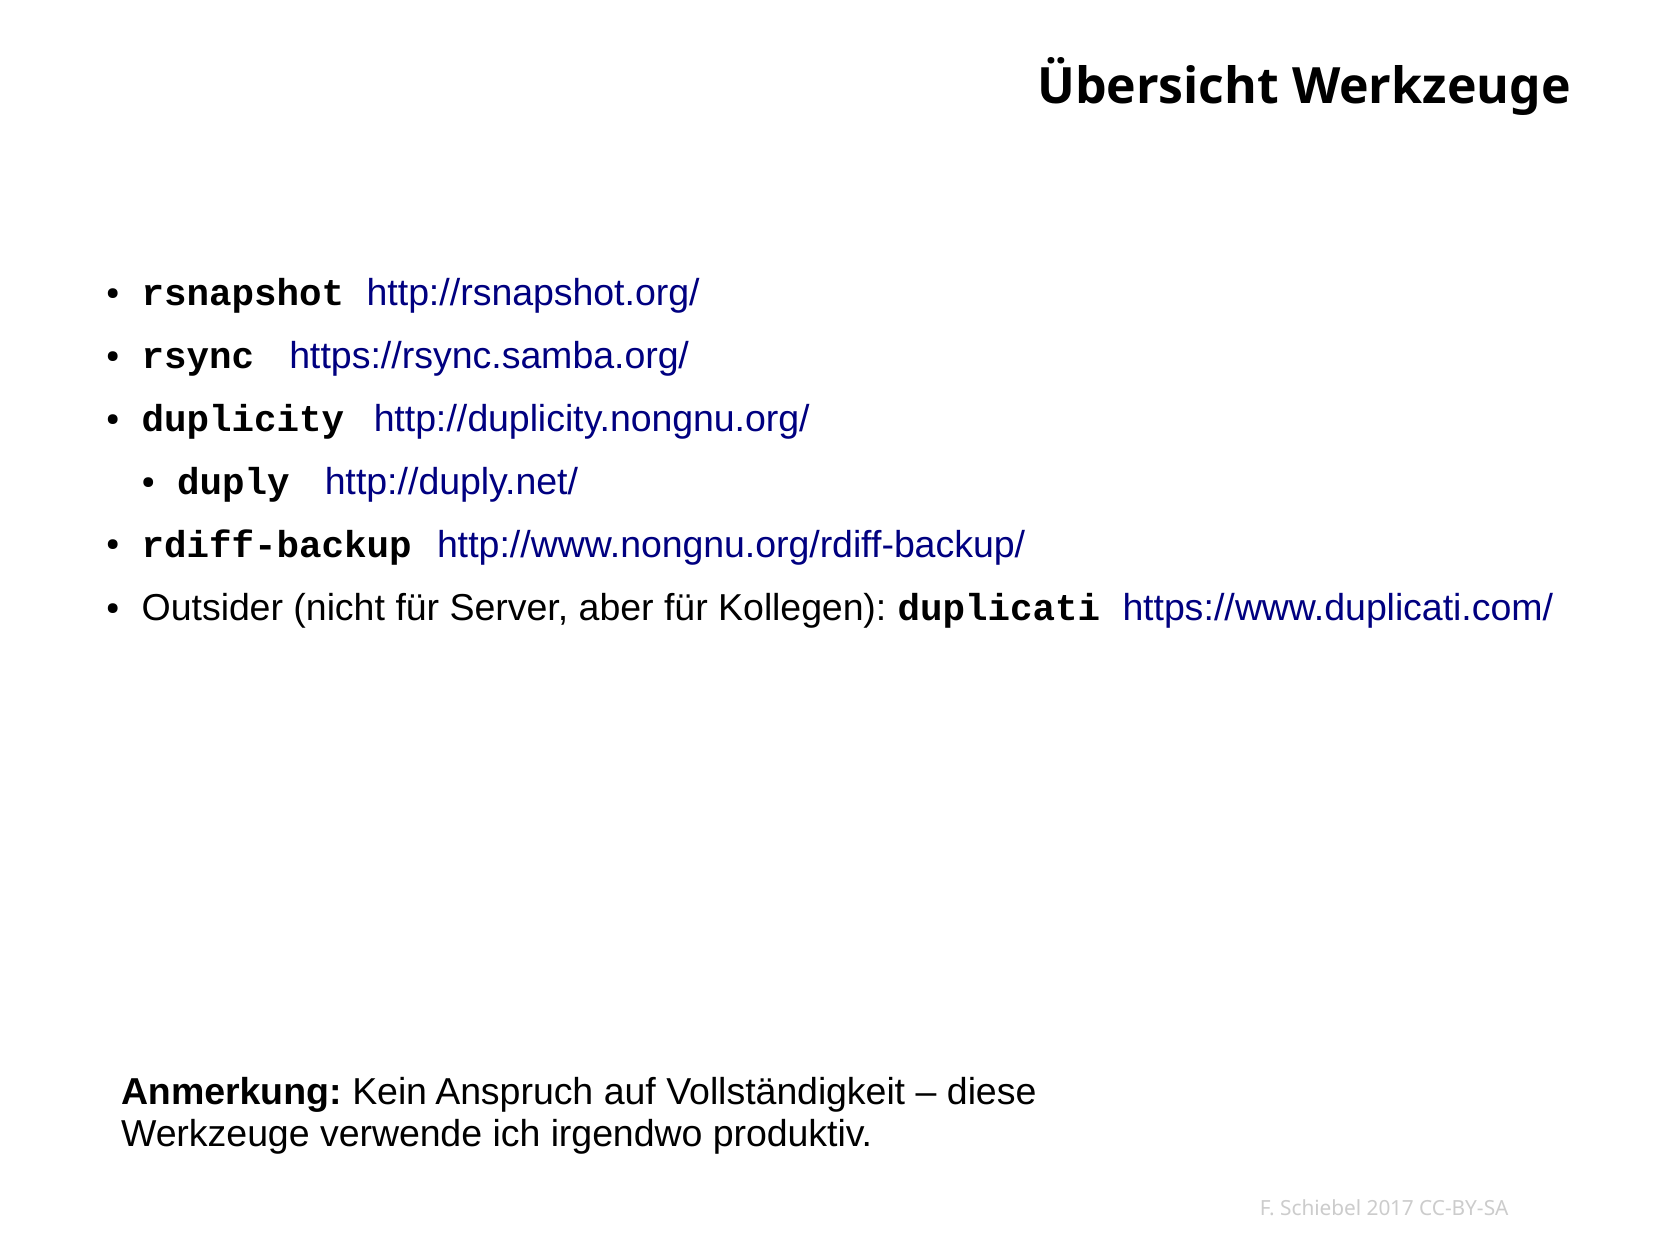

# Übersicht Werkzeuge
rsnapshot http://rsnapshot.org/
rsync 	https://rsync.samba.org/
duplicity	 http://duplicity.nongnu.org/
duply	http://duply.net/
rdiff-backup	http://www.nongnu.org/rdiff-backup/
Outsider (nicht für Server, aber für Kollegen): duplicati https://www.duplicati.com/
Anmerkung: Kein Anspruch auf Vollständigkeit – diese Werkzeuge verwende ich irgendwo produktiv.